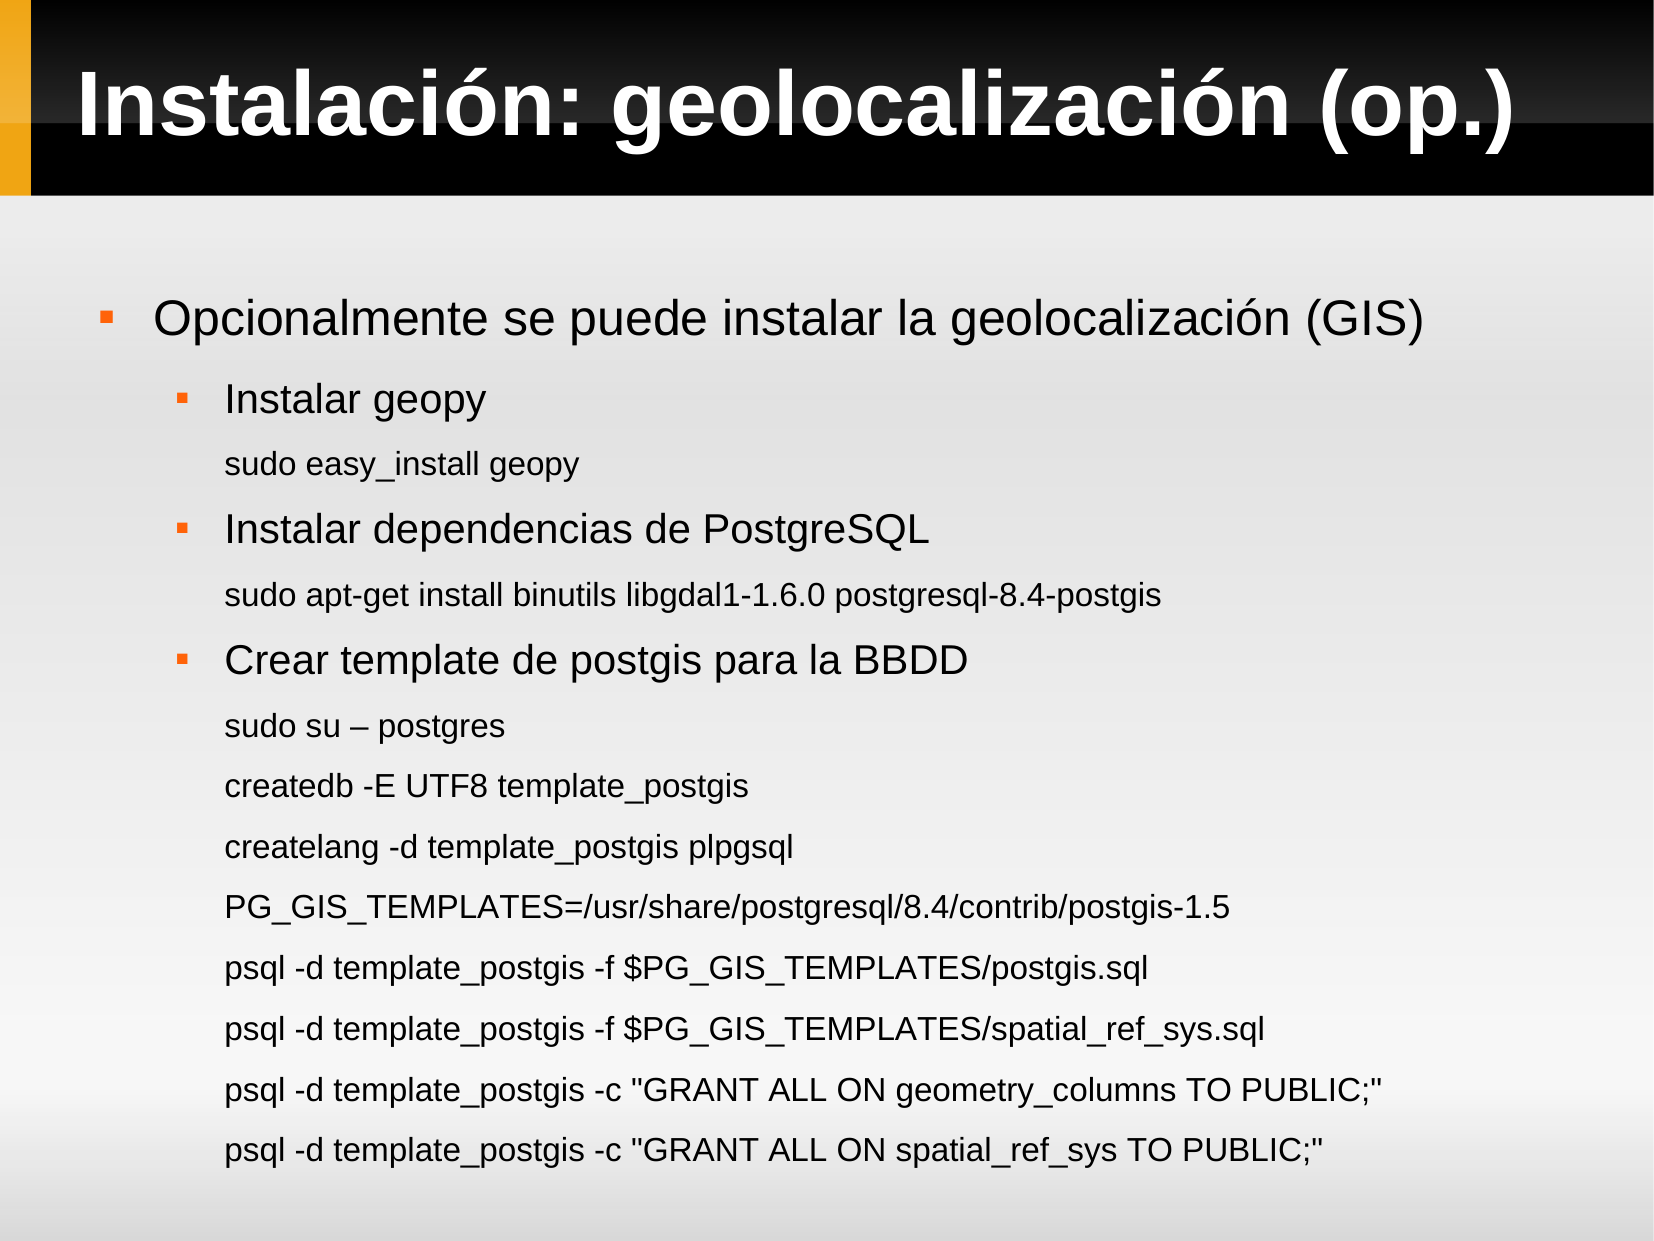

# Instalación: geolocalización (op.)
Opcionalmente se puede instalar la geolocalización (GIS)
Instalar geopy
sudo easy_install geopy
Instalar dependencias de PostgreSQL
sudo apt-get install binutils libgdal1-1.6.0 postgresql-8.4-postgis
Crear template de postgis para la BBDD
sudo su – postgres
createdb -E UTF8 template_postgis
createlang -d template_postgis plpgsql
PG_GIS_TEMPLATES=/usr/share/postgresql/8.4/contrib/postgis-1.5
psql -d template_postgis -f $PG_GIS_TEMPLATES/postgis.sql
psql -d template_postgis -f $PG_GIS_TEMPLATES/spatial_ref_sys.sql
psql -d template_postgis -c "GRANT ALL ON geometry_columns TO PUBLIC;"
psql -d template_postgis -c "GRANT ALL ON spatial_ref_sys TO PUBLIC;"